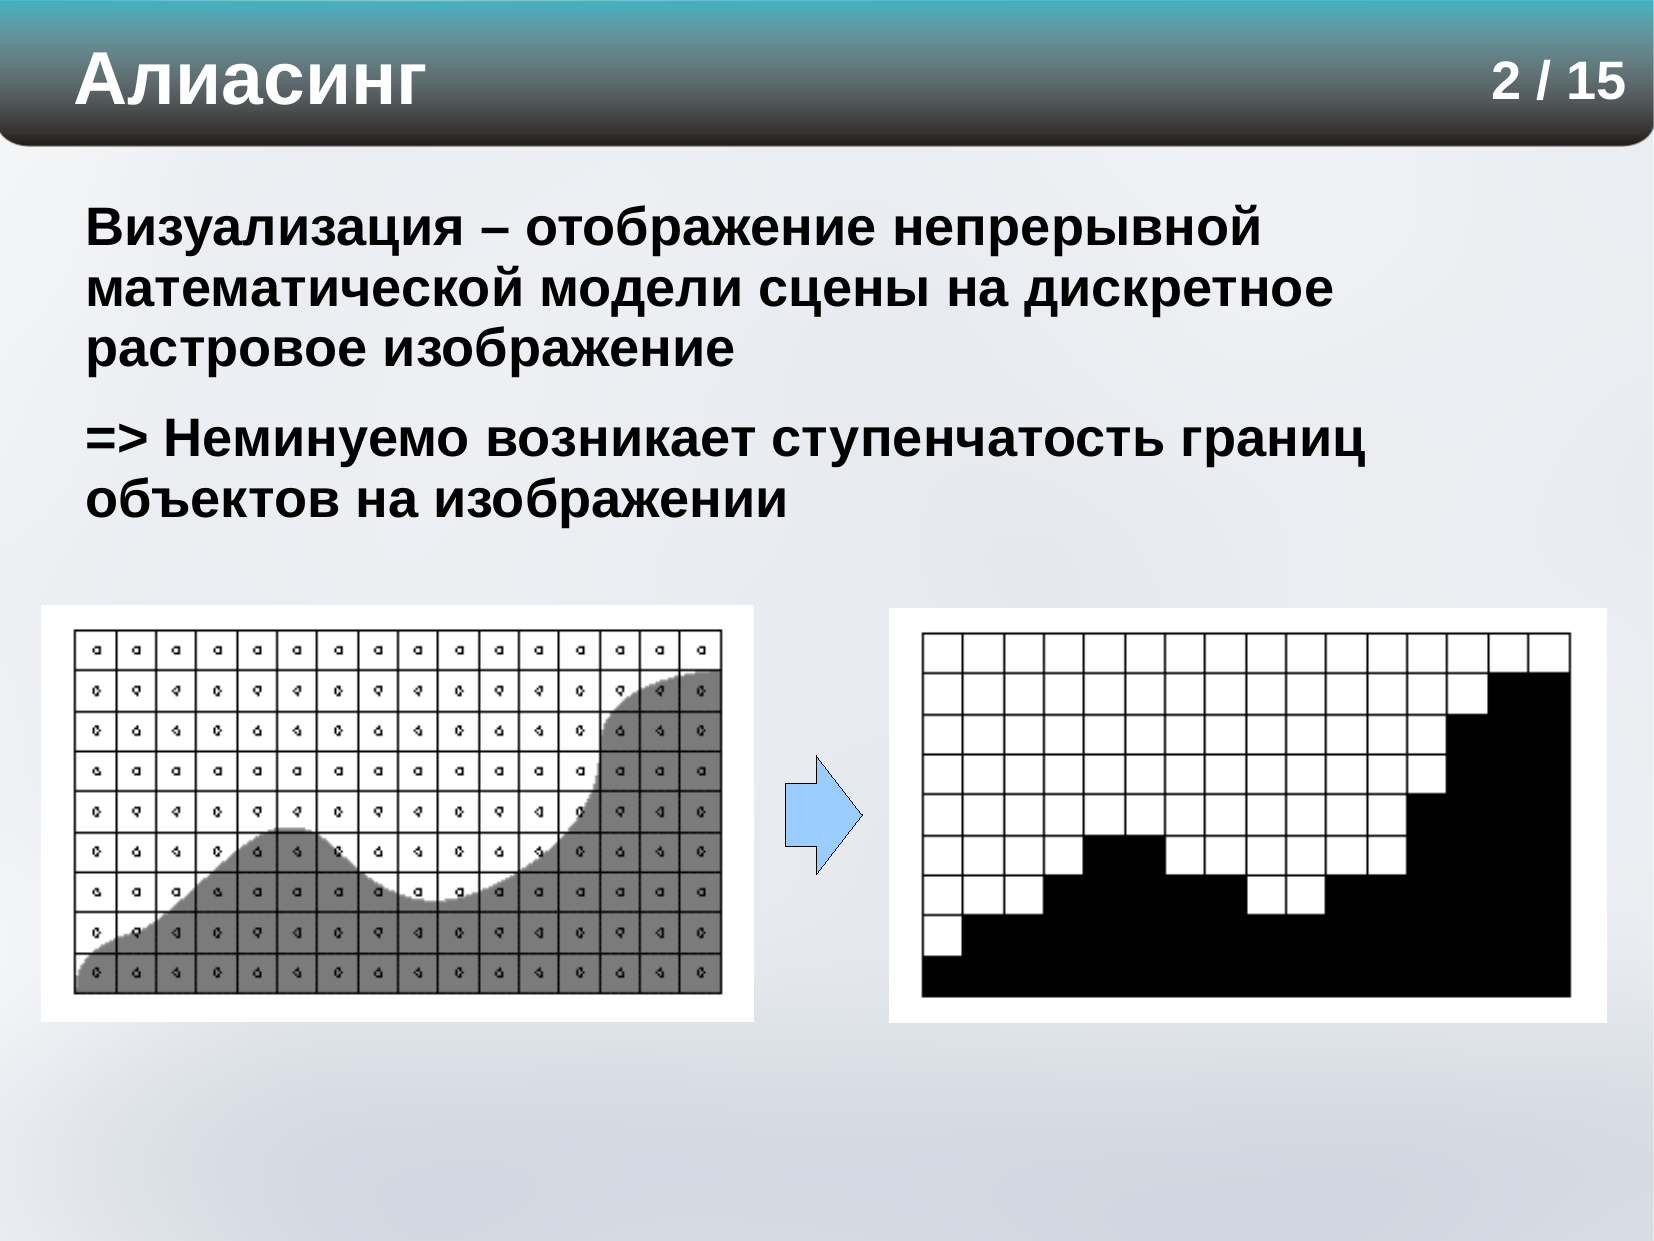

Алиасинг
Визуализация – отображение непрерывной математической модели сцены на дискретное растровое изображение
=> Неминуемо возникает ступенчатость границ объектов на изображении